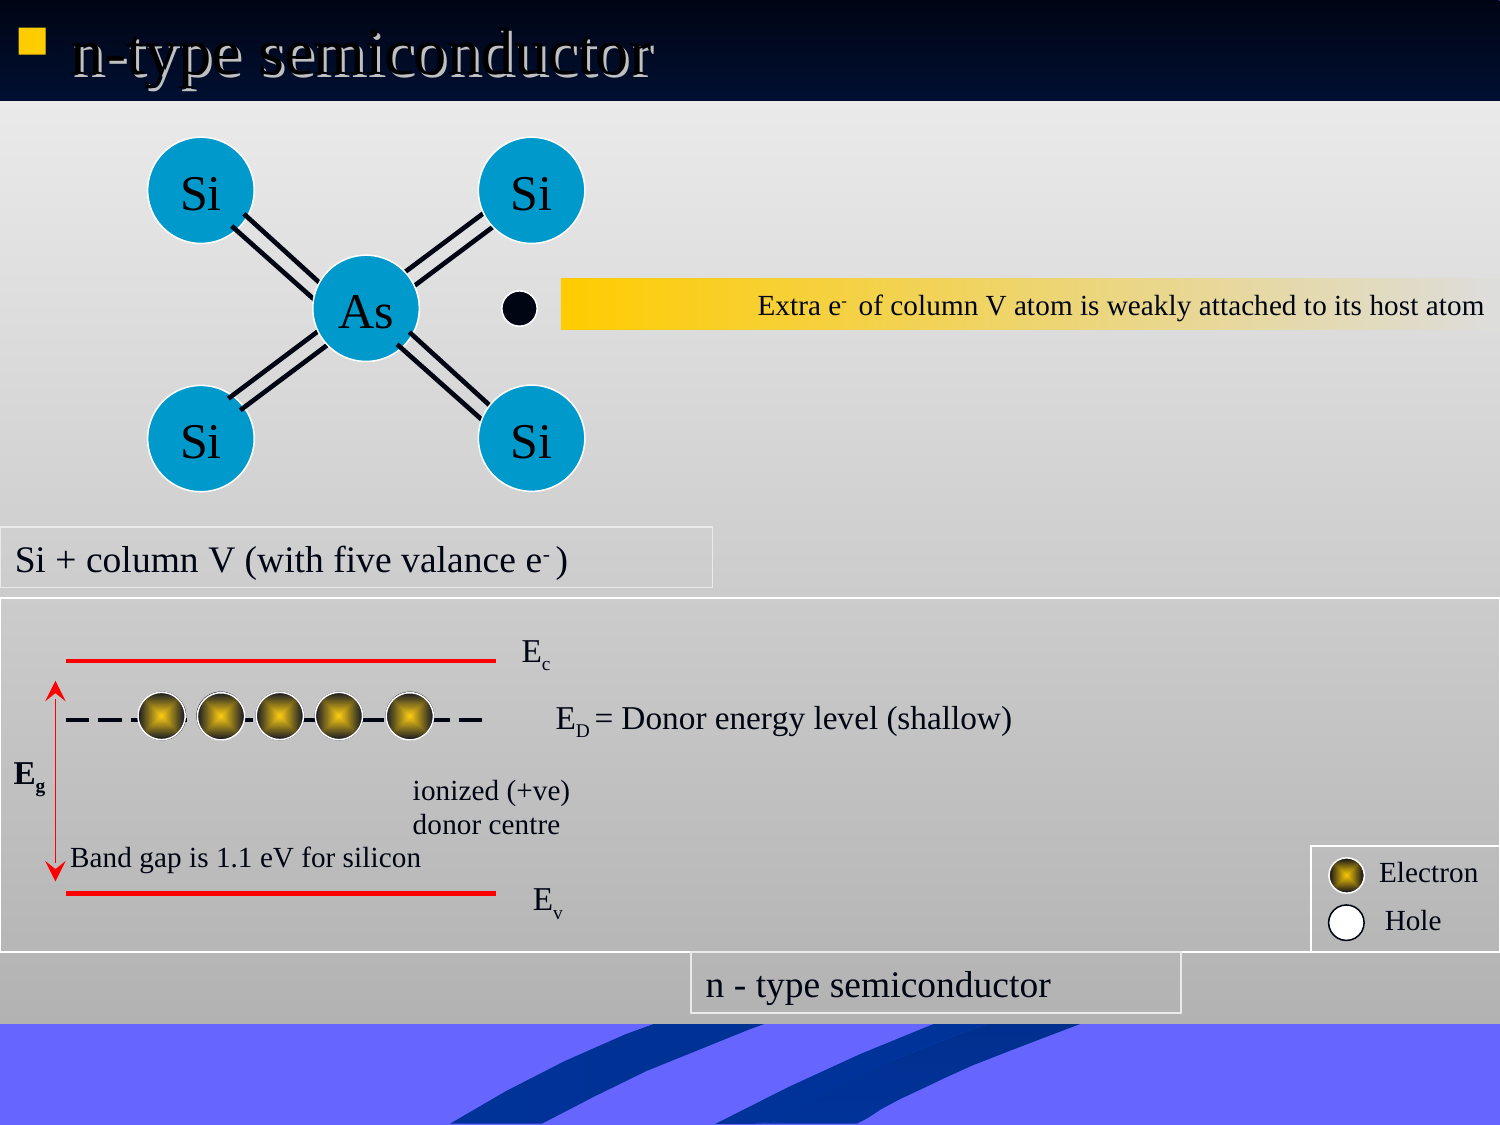

n-type semiconductor
Si
Si
As
Extra e- of column V atom is weakly attached to its host atom
Si
Si
Si + column V (with five valance e- )
Ec
ED = Donor energy level (shallow)
Eg
ionized (+ve)
donor centre
Band gap is 1.1 eV for silicon
Electron
Ev
Hole
n - type semiconductor